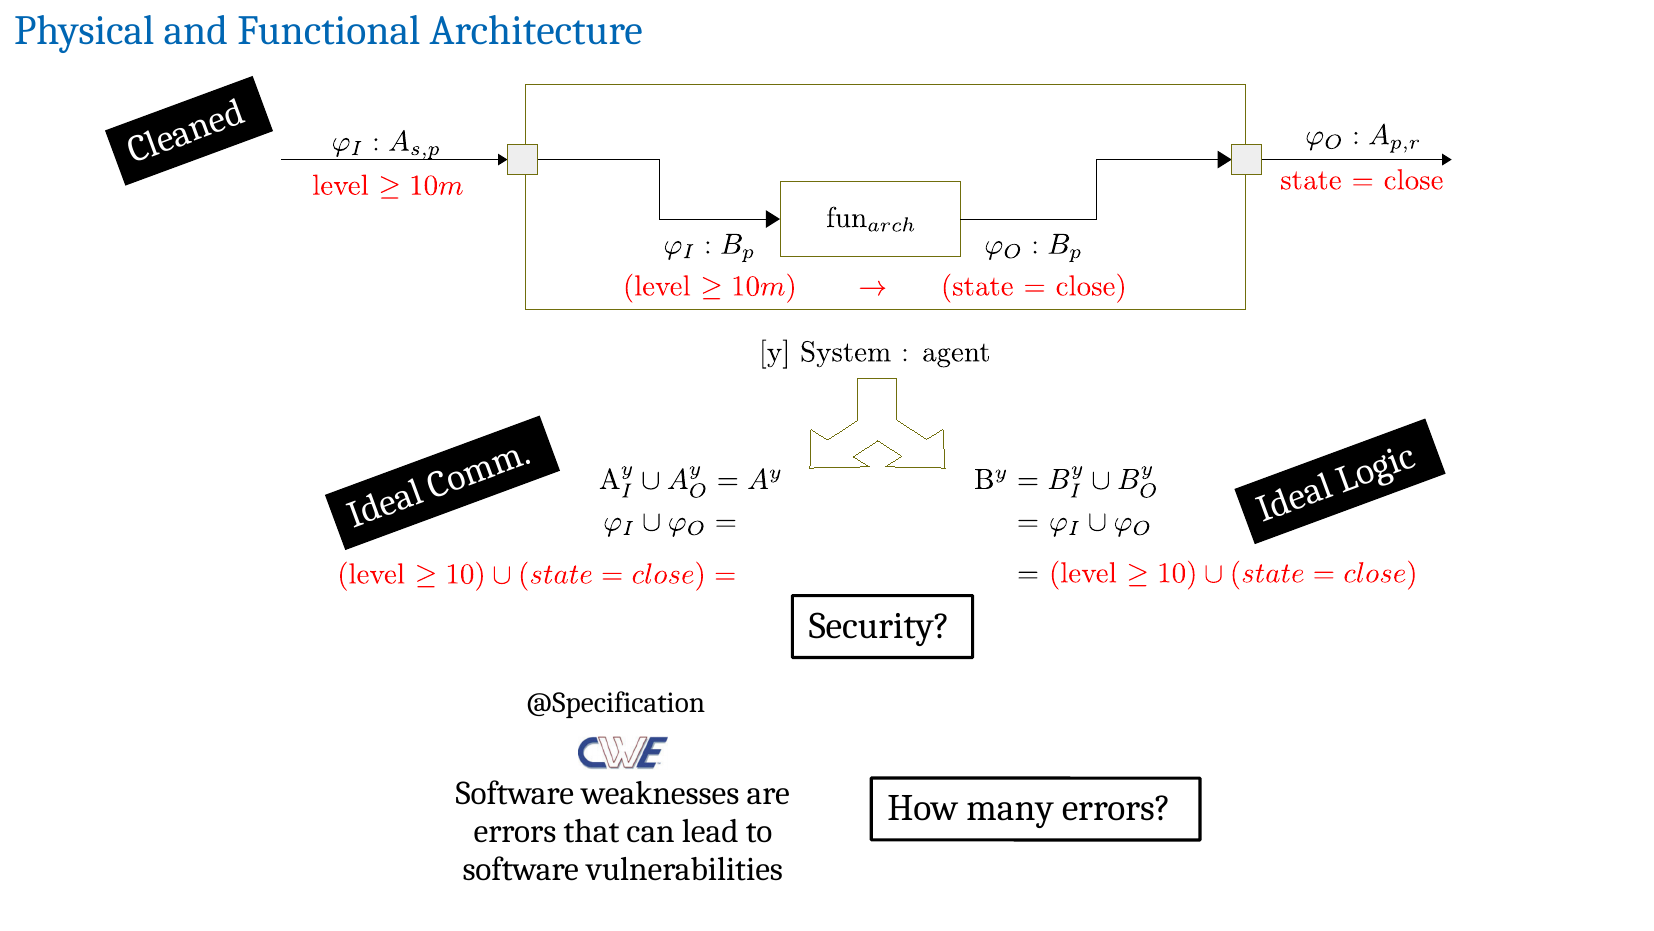

Physical and Functional Architecture
Cleaned
Ideal Logic
Ideal Comm.
Security?
@Specification
Software weaknesses are errors that can lead to software vulnerabilities
How many errors?